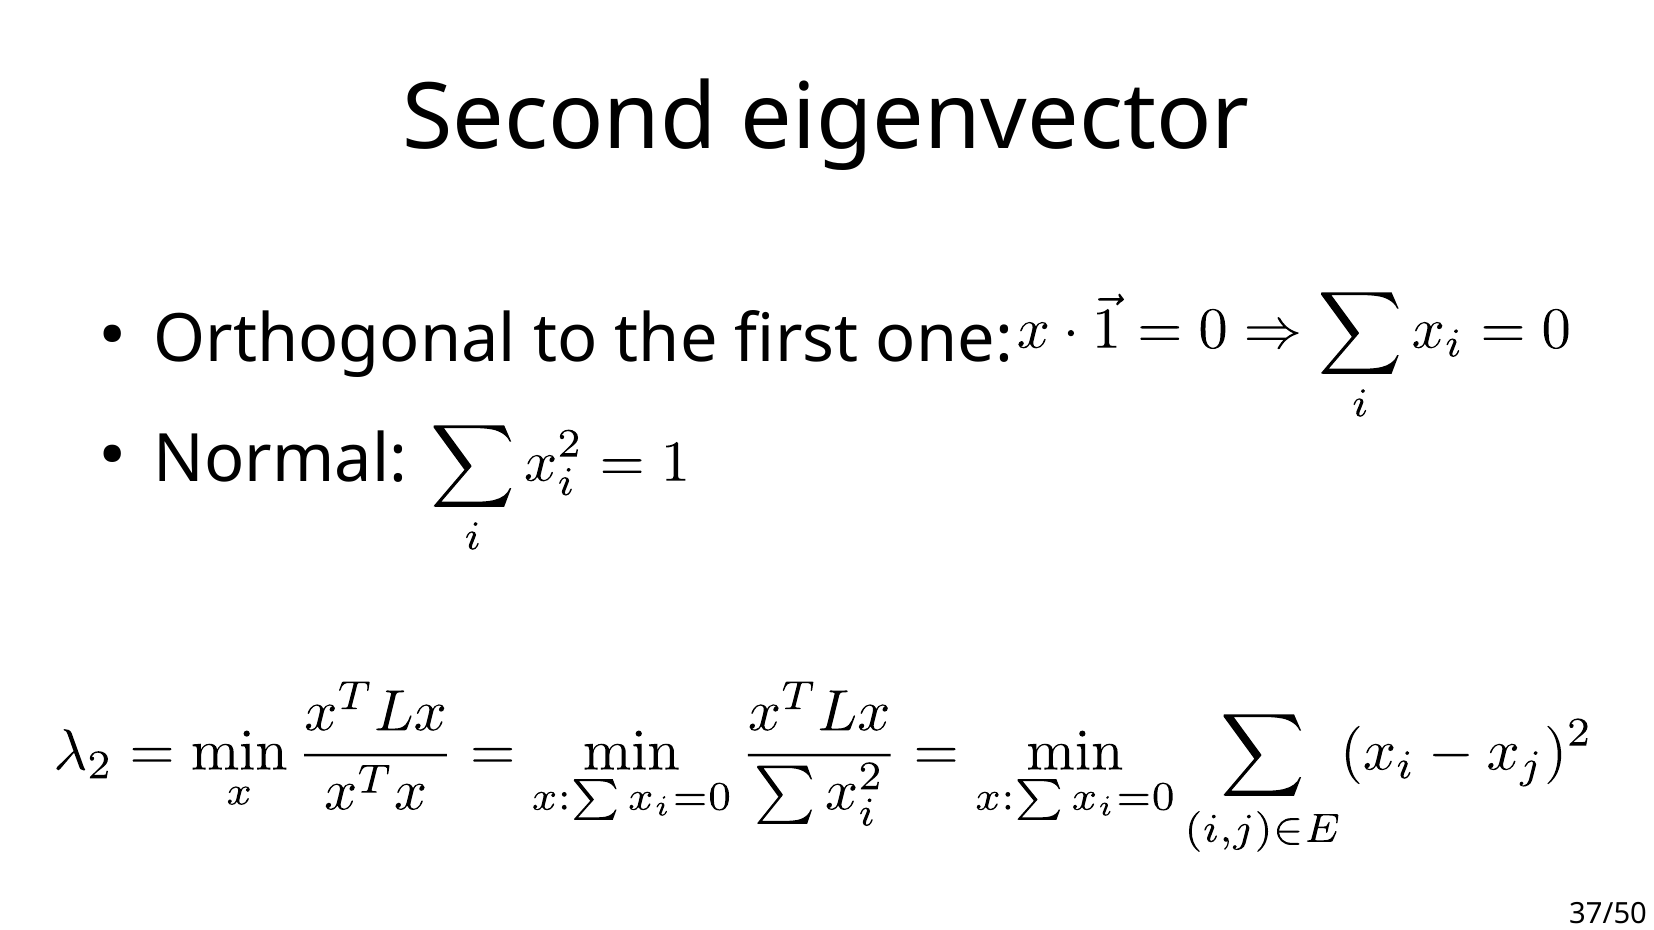

# Second eigenvector
Orthogonal to the first one:
Normal:
37